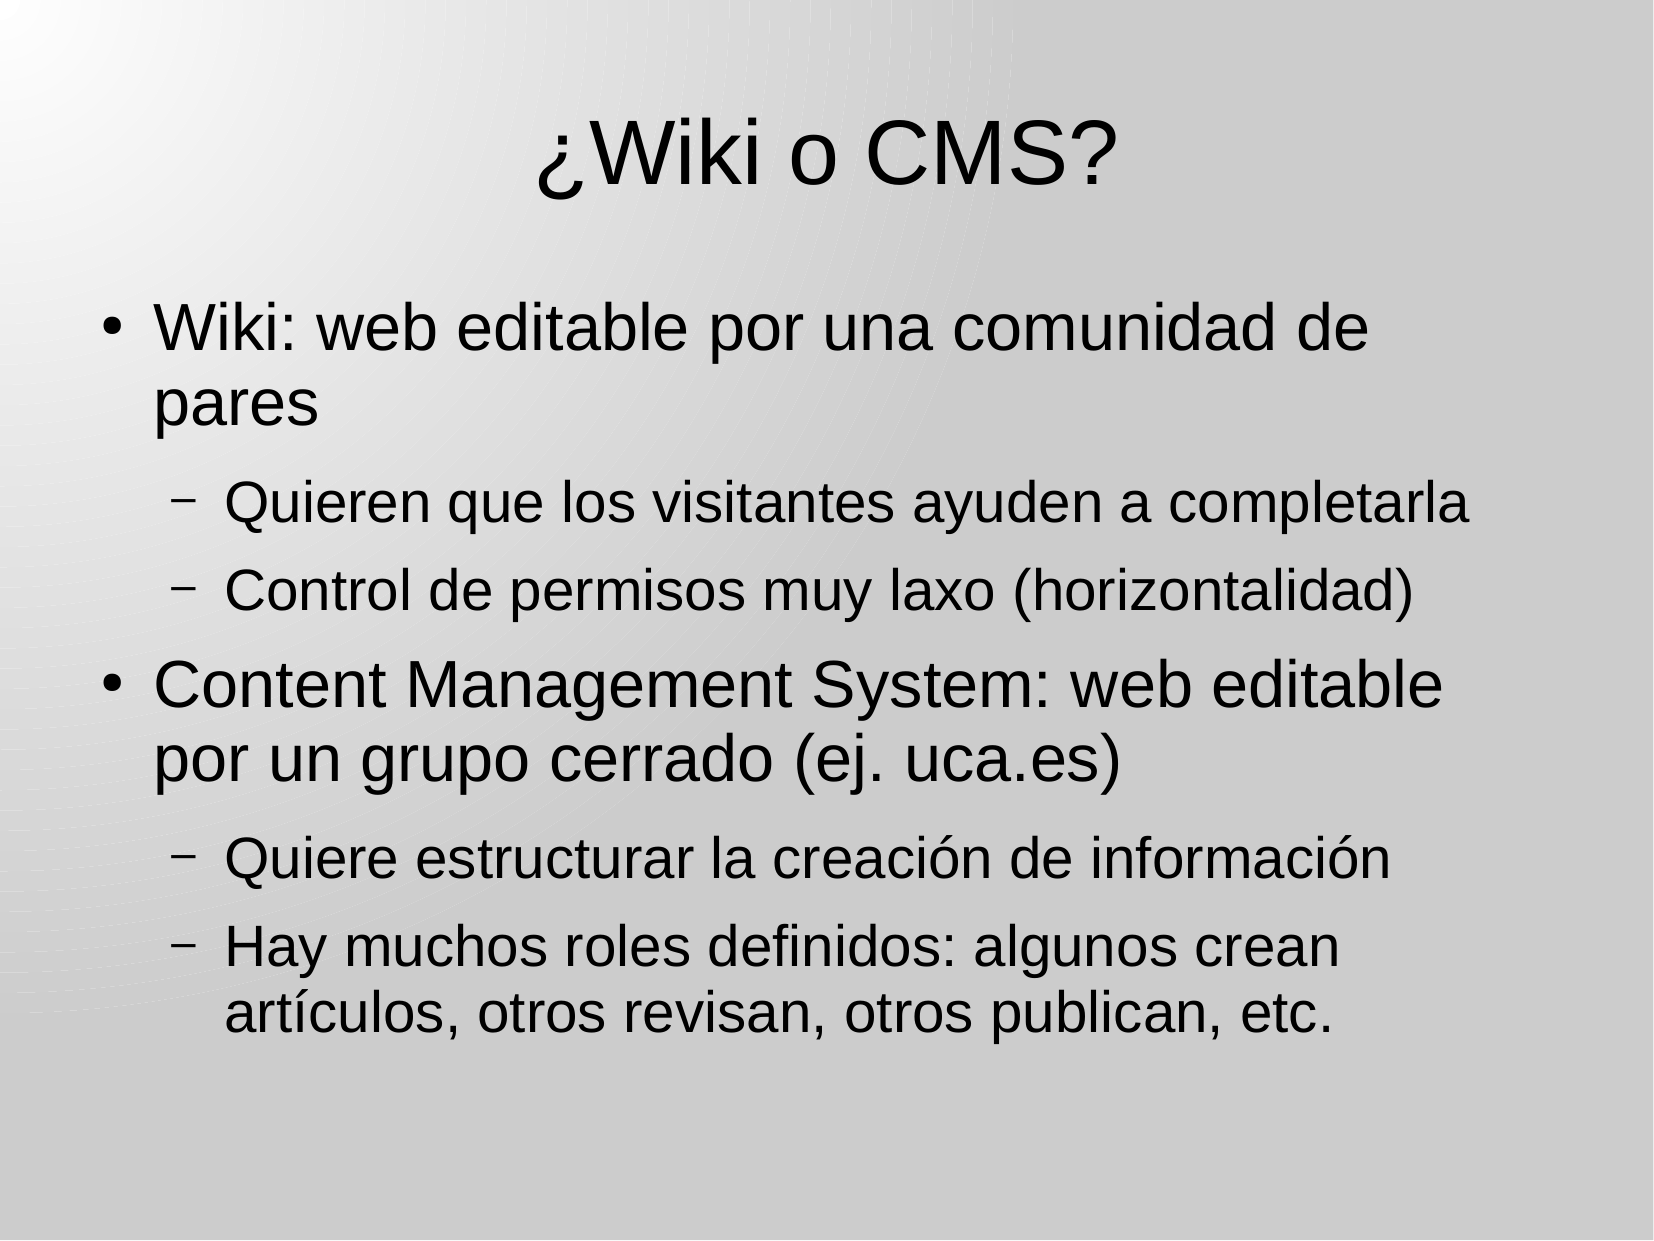

# ¿Wiki o CMS?
Wiki: web editable por una comunidad de pares
Quieren que los visitantes ayuden a completarla
Control de permisos muy laxo (horizontalidad)
Content Management System: web editable por un grupo cerrado (ej. uca.es)
Quiere estructurar la creación de información
Hay muchos roles definidos: algunos crean artículos, otros revisan, otros publican, etc.